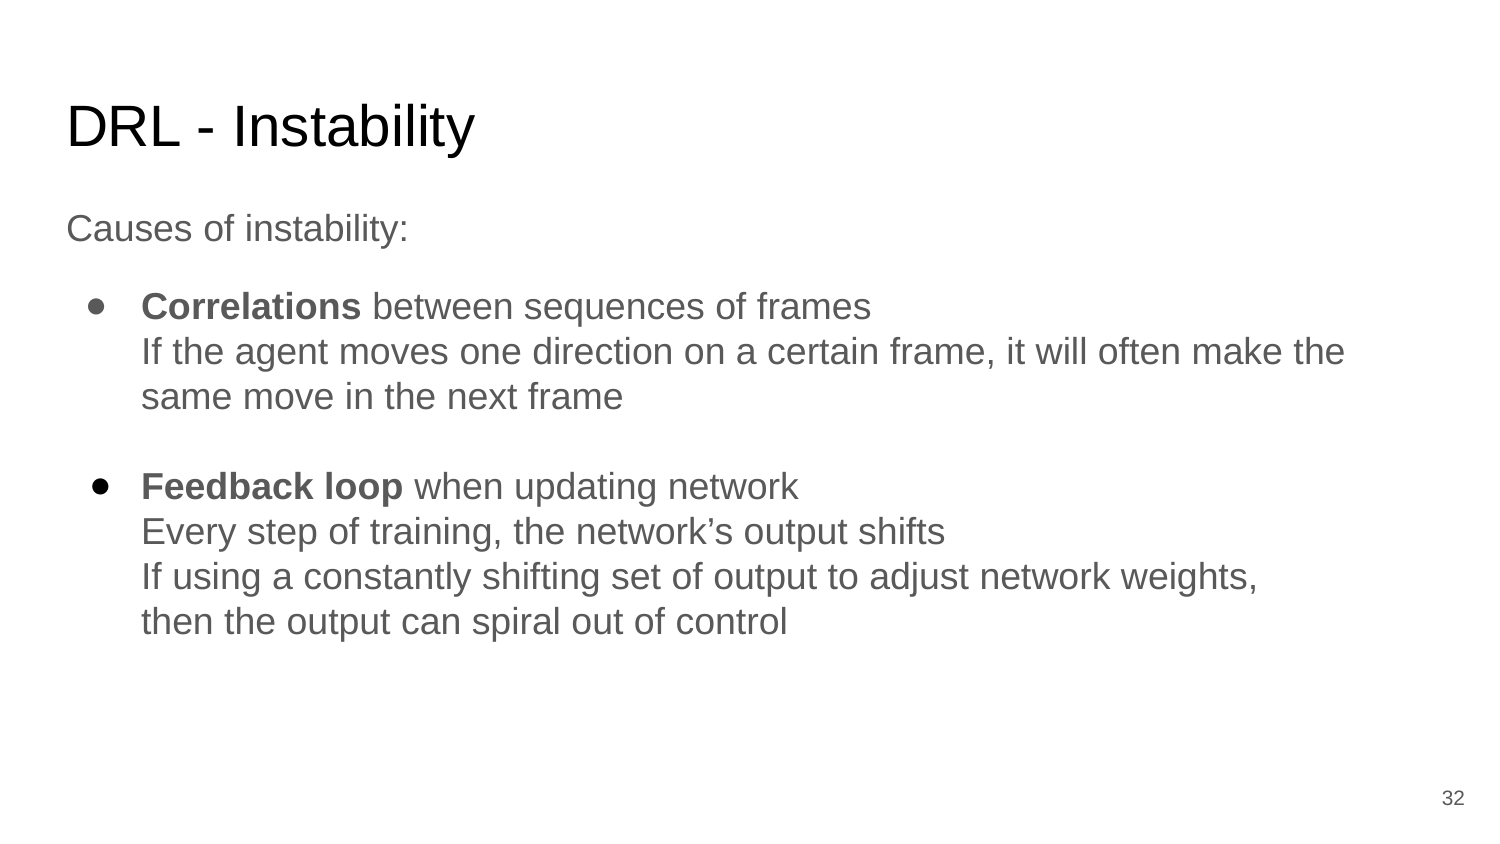

# DRL - Instability
Causes of instability:
Correlations between sequences of frames
If the agent moves one direction on a certain frame, it will often make the same move in the next frame
Feedback loop when updating network
Every step of training, the network’s output shifts
	If using a constantly shifting set of output to adjust network weights,
	then the output can spiral out of control